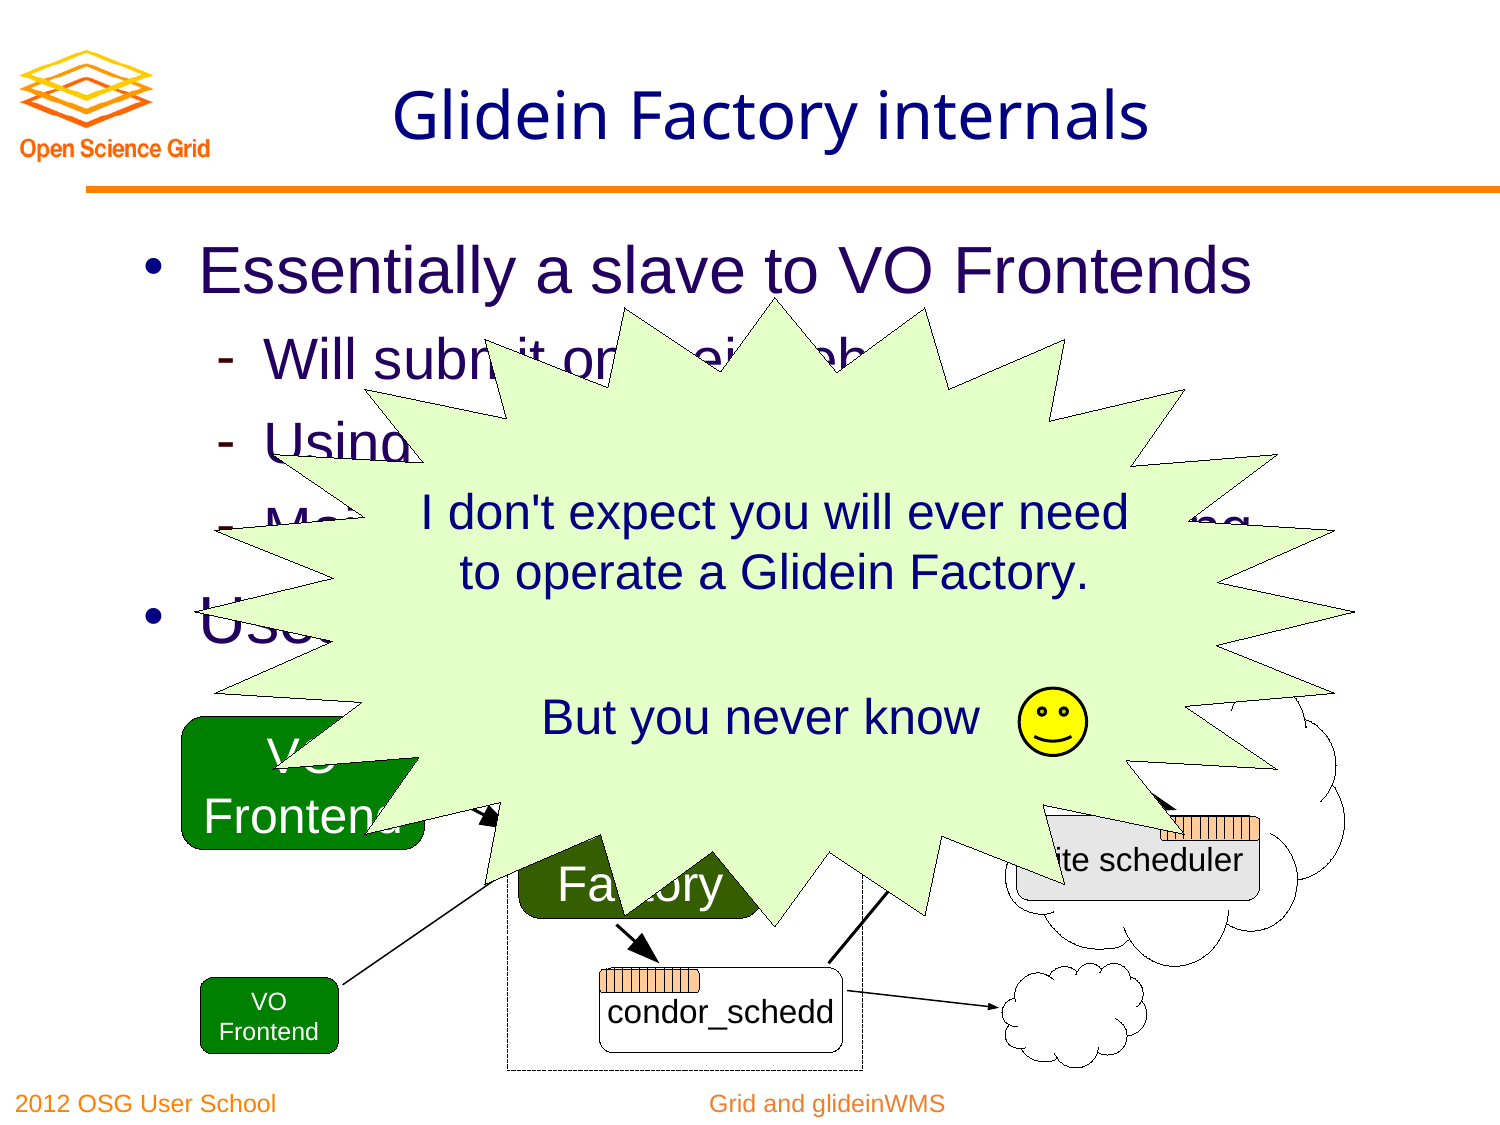

# Glidein Factory internals
Essentially a slave to VO Frontends
Will submit on their behalf
Using their certificate
Main role is monitoring and debugging
Uses Condor-G under the hood
I don't expect you will ever need
to operate a Glidein Factory.
But you never know
CE
VO
Frontend
Glidein
Factory
Site scheduler
condor_schedd
VO
Frontend